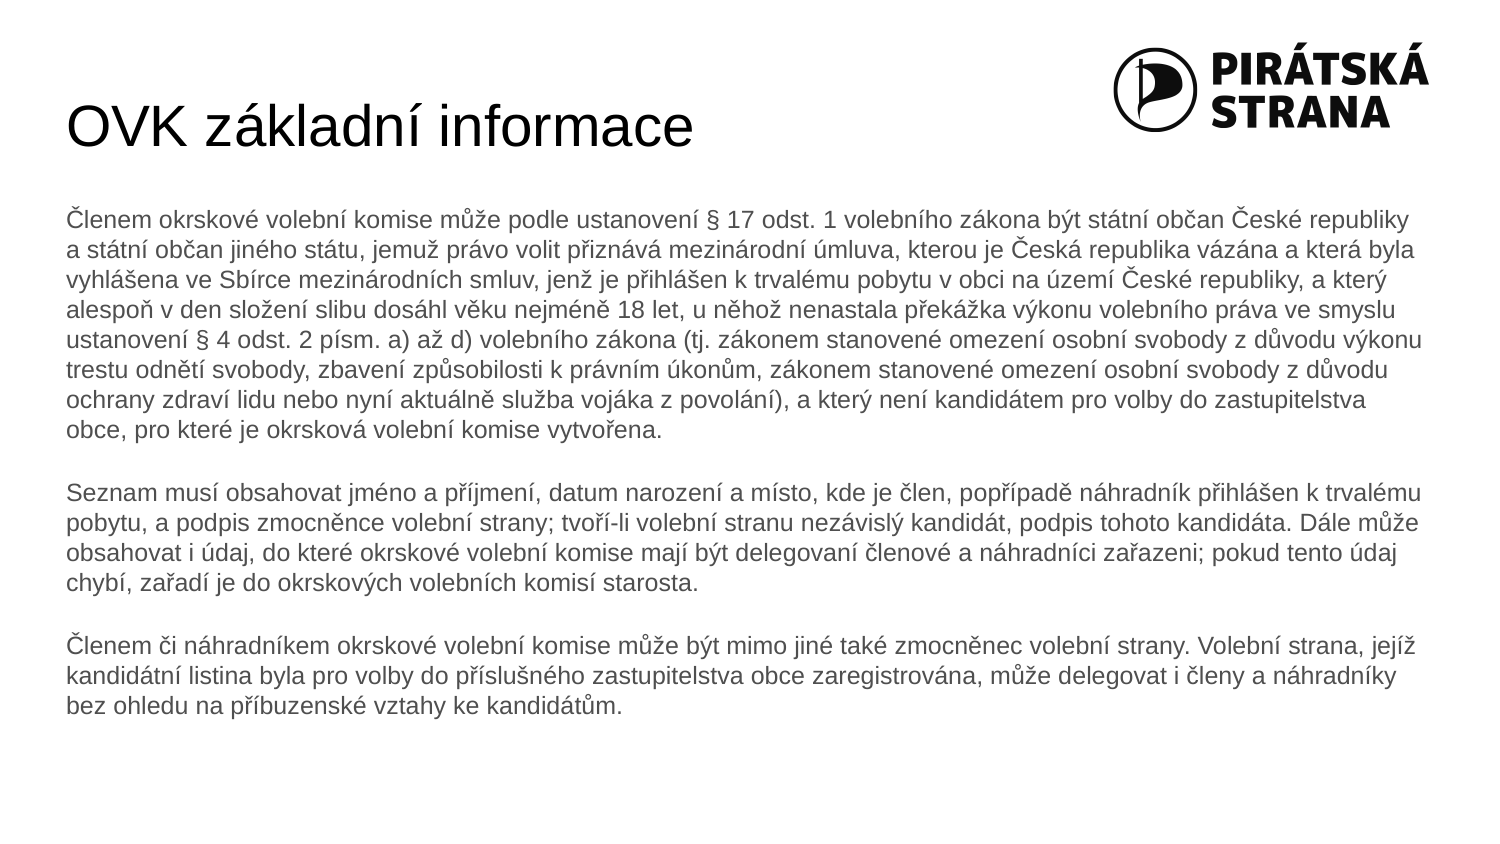

# OVK základní informace
Členem okrskové volební komise může podle ustanovení § 17 odst. 1 volebního zákona být státní občan České republiky a státní občan jiného státu, jemuž právo volit přiznává mezinárodní úmluva, kterou je Česká republika vázána a která byla vyhlášena ve Sbírce mezinárodních smluv, jenž je přihlášen k trvalému pobytu v obci na území České republiky, a který alespoň v den složení slibu dosáhl věku nejméně 18 let, u něhož nenastala překážka výkonu volebního práva ve smyslu ustanovení § 4 odst. 2 písm. a) až d) volebního zákona (tj. zákonem stanovené omezení osobní svobody z důvodu výkonu trestu odnětí svobody, zbavení způsobilosti k právním úkonům, zákonem stanovené omezení osobní svobody z důvodu ochrany zdraví lidu nebo nyní aktuálně služba vojáka z povolání), a který není kandidátem pro volby do zastupitelstva obce, pro které je okrsková volební komise vytvořena.
Seznam musí obsahovat jméno a příjmení, datum narození a místo, kde je člen, popřípadě náhradník přihlášen k trvalému pobytu, a podpis zmocněnce volební strany; tvoří-li volební stranu nezávislý kandidát, podpis tohoto kandidáta. Dále může obsahovat i údaj, do které okrskové volební komise mají být delegovaní členové a náhradníci zařazeni; pokud tento údaj chybí, zařadí je do okrskových volebních komisí starosta.
Členem či náhradníkem okrskové volební komise může být mimo jiné také zmocněnec volební strany. Volební strana, jejíž kandidátní listina byla pro volby do příslušného zastupitelstva obce zaregistrována, může delegovat i členy a náhradníky bez ohledu na příbuzenské vztahy ke kandidátům.